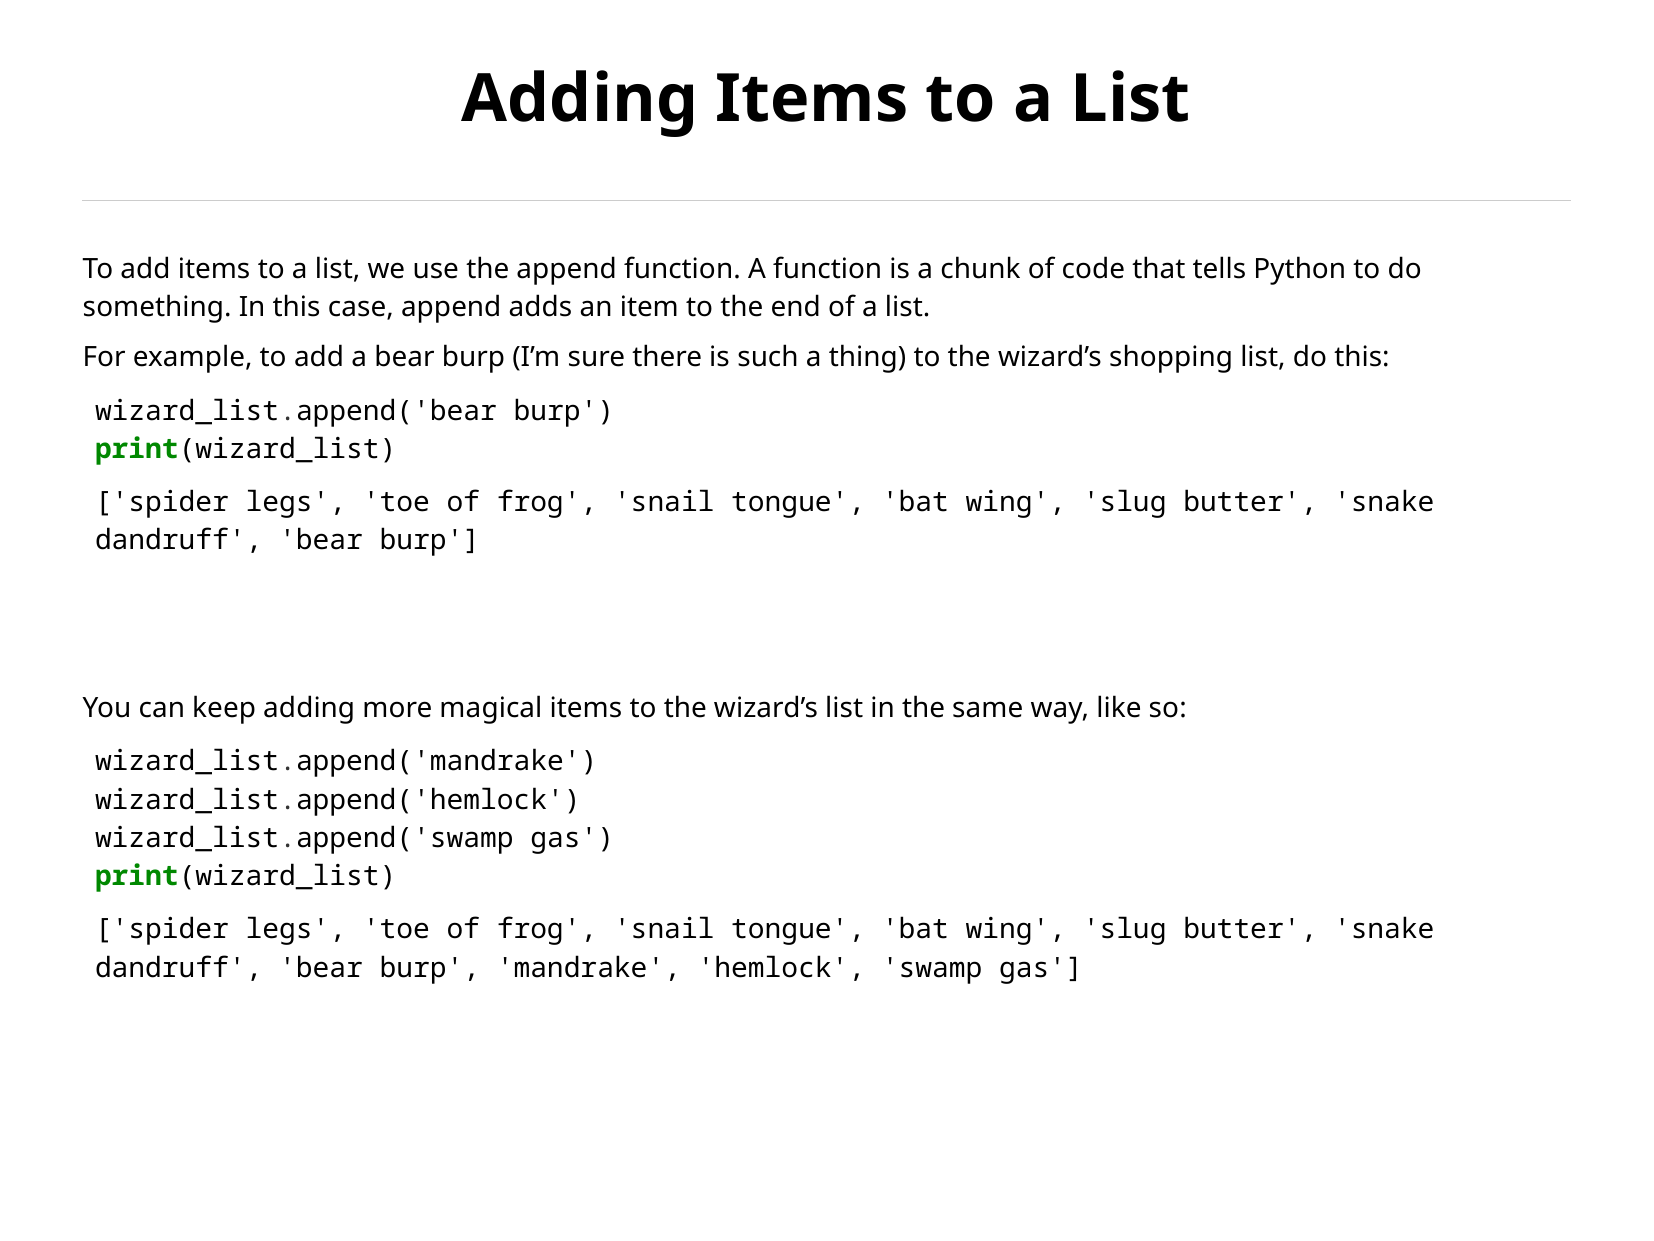

# Adding Items to a List
To add items to a list, we use the append function. A function is a chunk of code that tells Python to do something. In this case, append adds an item to the end of a list.
For example, to add a bear burp (I’m sure there is such a thing) to the wizard’s shopping list, do this:
wizard_list.append('bear burp')
print(wizard_list)
['spider legs', 'toe of frog', 'snail tongue', 'bat wing', 'slug butter', 'snake dandruff', 'bear burp']
You can keep adding more magical items to the wizard’s list in the same way, like so:
wizard_list.append('mandrake')
wizard_list.append('hemlock')
wizard_list.append('swamp gas')
print(wizard_list)
['spider legs', 'toe of frog', 'snail tongue', 'bat wing', 'slug butter', 'snake dandruff', 'bear burp', 'mandrake', 'hemlock', 'swamp gas']